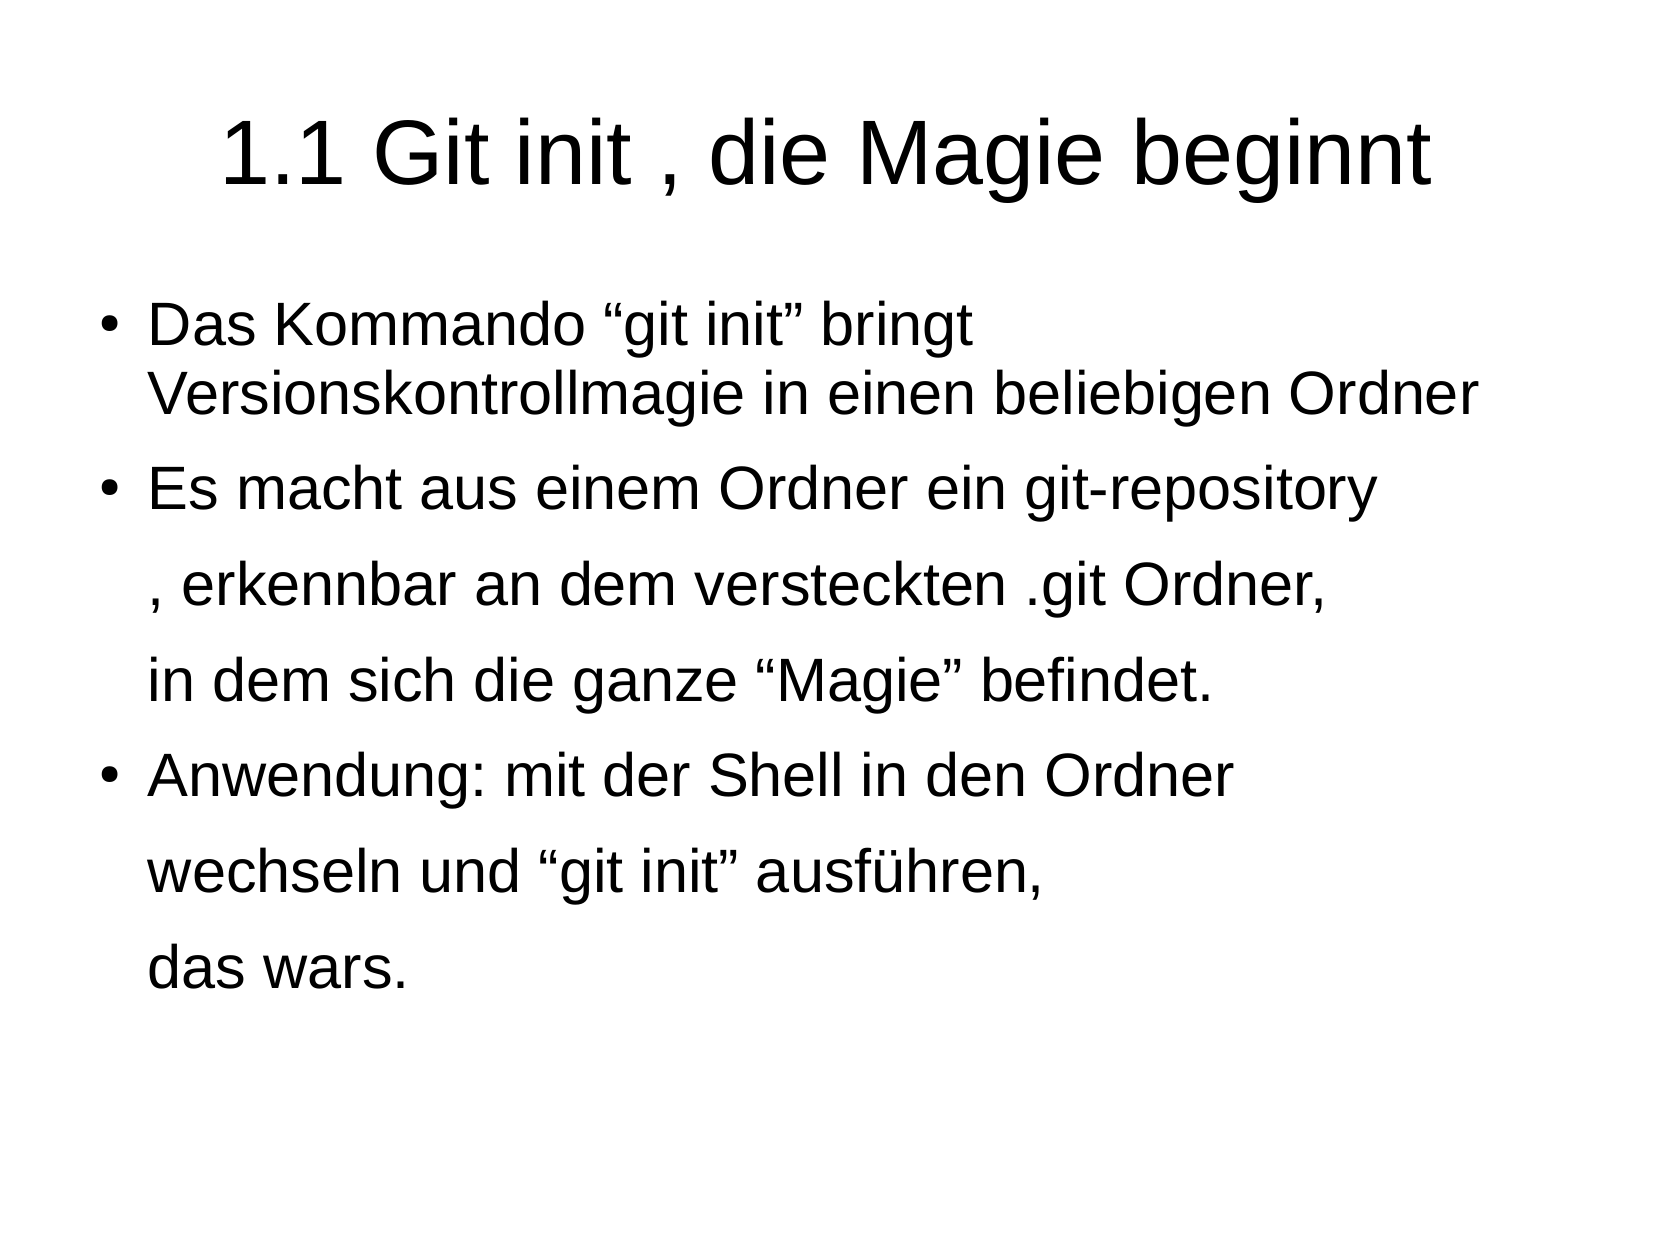

# 1.1 Git init , die Magie beginnt
Das Kommando “git init” bringt Versionskontrollmagie in einen beliebigen Ordner
Es macht aus einem Ordner ein git-repository
, erkennbar an dem versteckten .git Ordner,
in dem sich die ganze “Magie” befindet.
Anwendung: mit der Shell in den Ordner
wechseln und “git init” ausführen,
das wars.